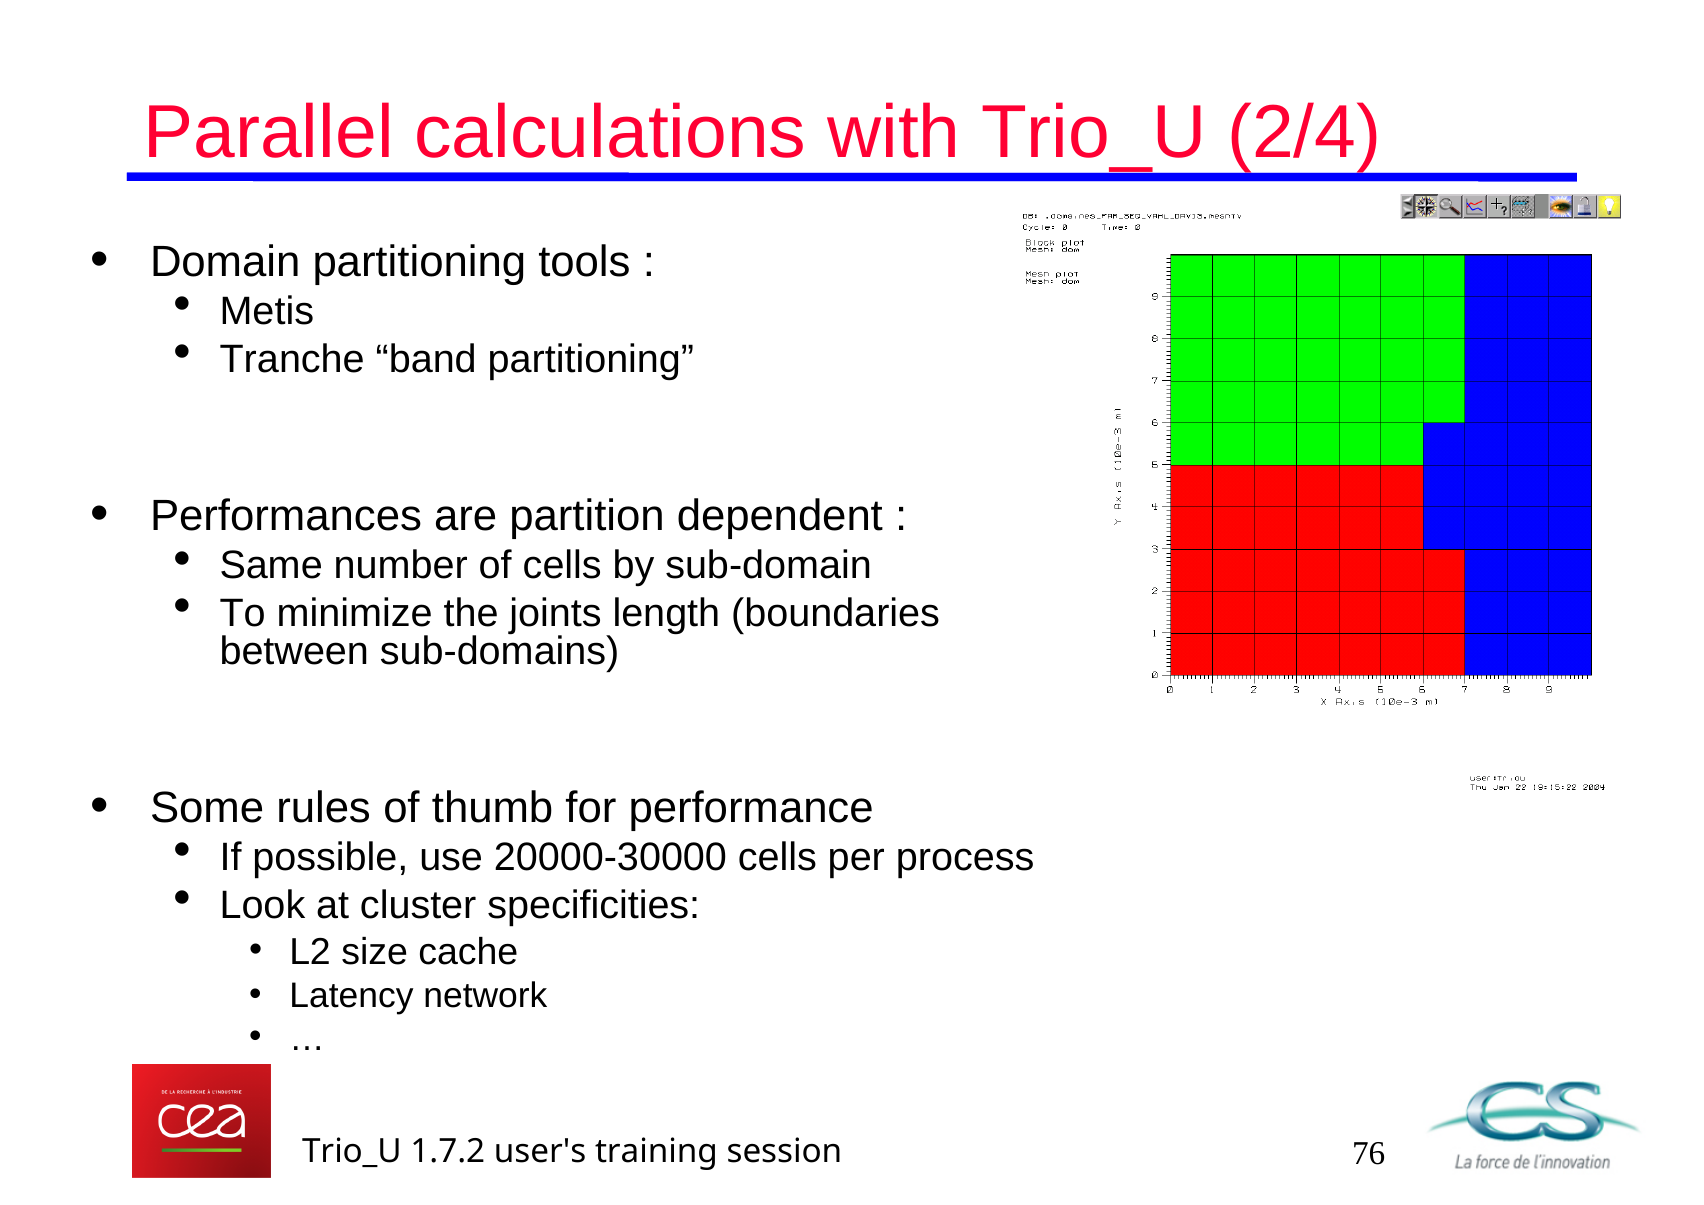

# Parallel calculations with Trio_U (2/4)
Domain partitioning tools :
Metis
Tranche “band partitioning”
Performances are partition dependent :
Same number of cells by sub-domain
To minimize the joints length (boundaries between sub-domains)
Some rules of thumb for performance
If possible, use 20000-30000 cells per process
Look at cluster specificities:
L2 size cache
Latency network
…
Trio_U 1.7.2 user's training session
76